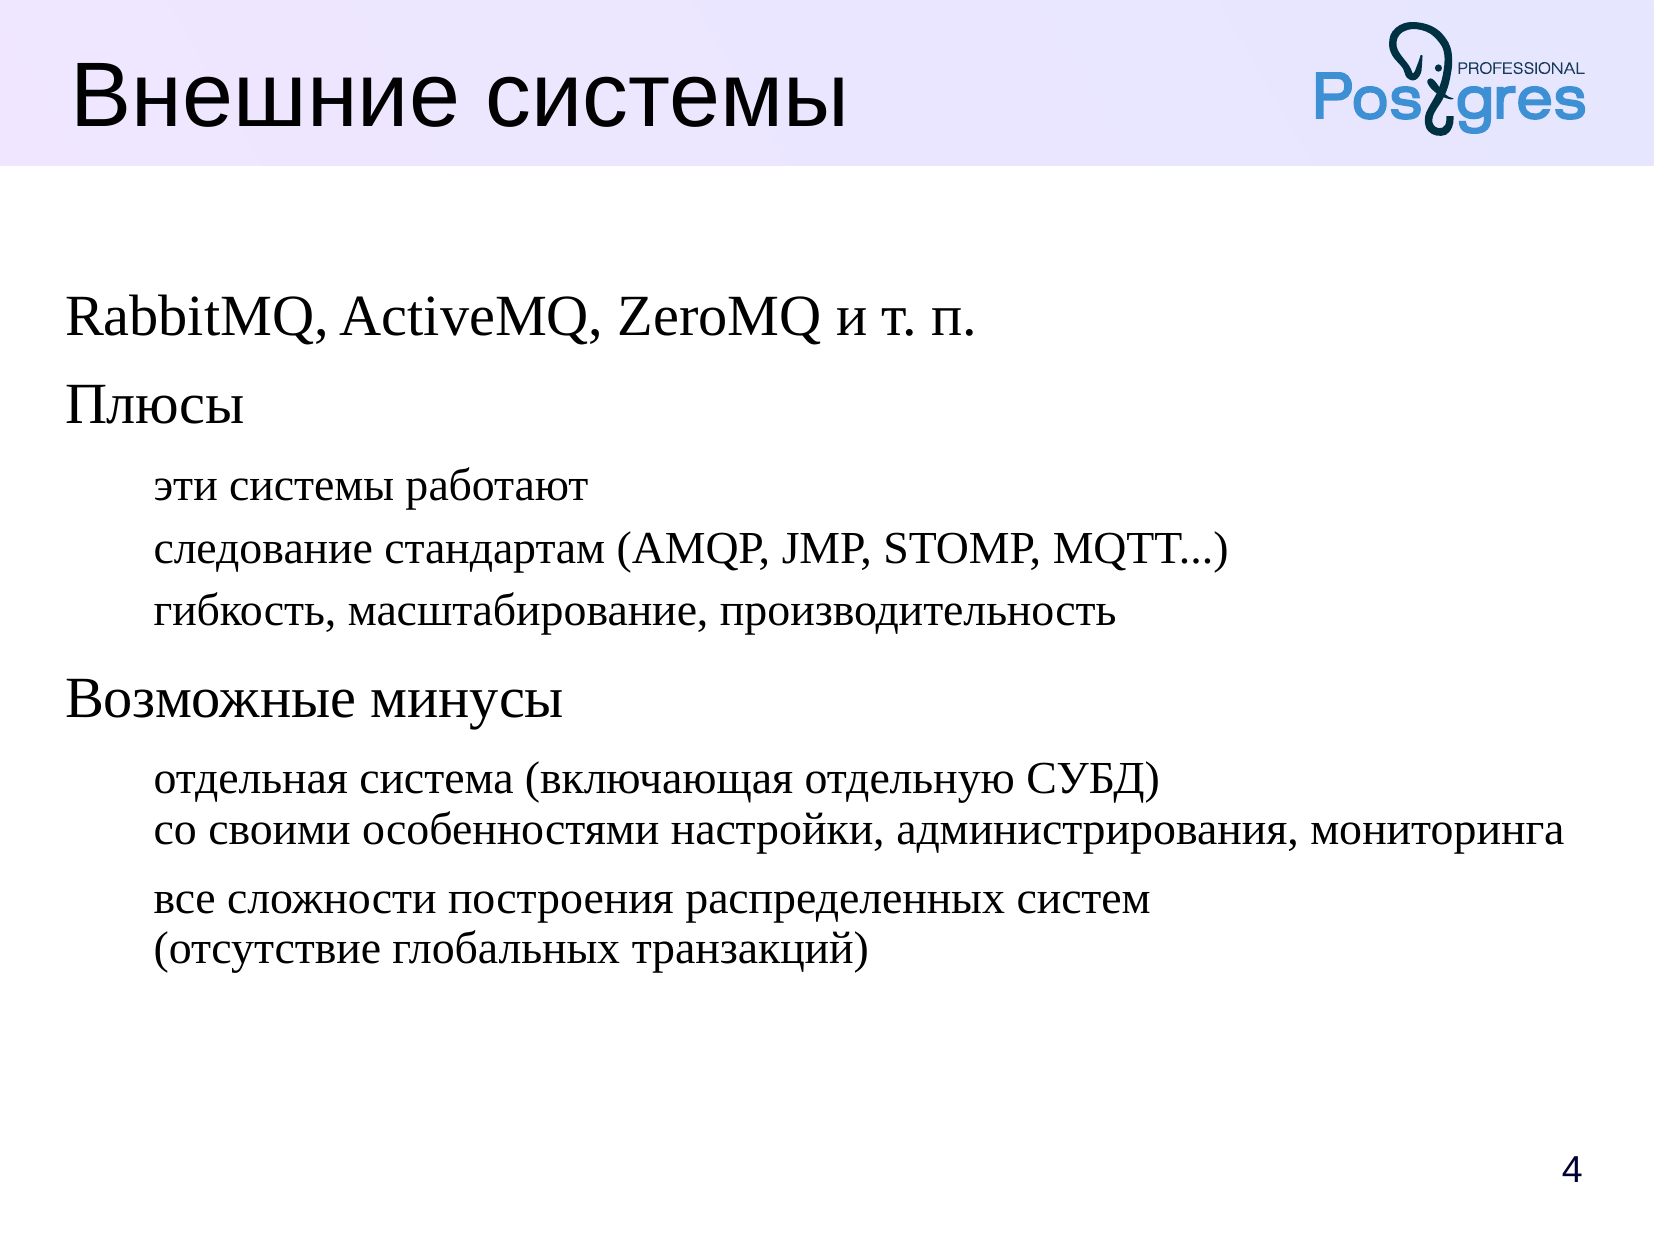

# Внешние системы
RabbitMQ, ActiveMQ, ZeroMQ и т. п.
Плюсы
эти системы работают
следование стандартам (AMQP, JMP, STOMP, MQTT...)
гибкость, масштабирование, производительность
Возможные минусы
отдельная система (включающая отдельную СУБД)
со своими особенностями настройки, администрирования, мониторинга
все сложности построения распределенных систем
(отсутствие глобальных транзакций)